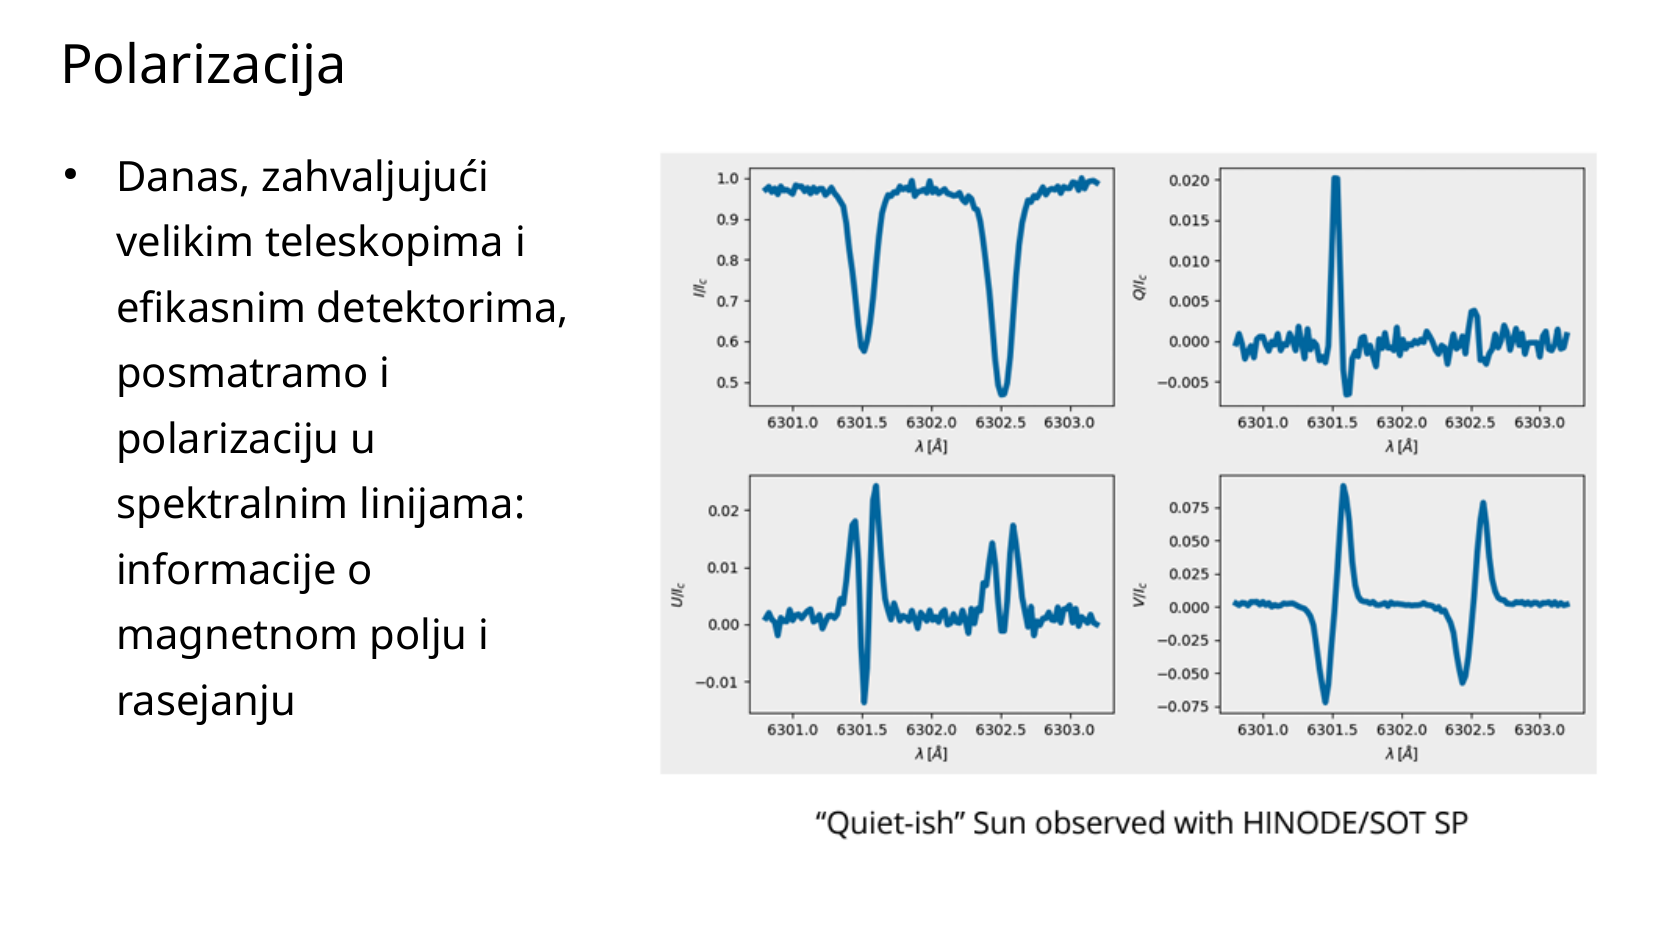

# Polarizacija
Danas, zahvaljujući velikim teleskopima i efikasnim detektorima, posmatramo i polarizaciju u spektralnim linijama: informacije o magnetnom polju i rasejanju